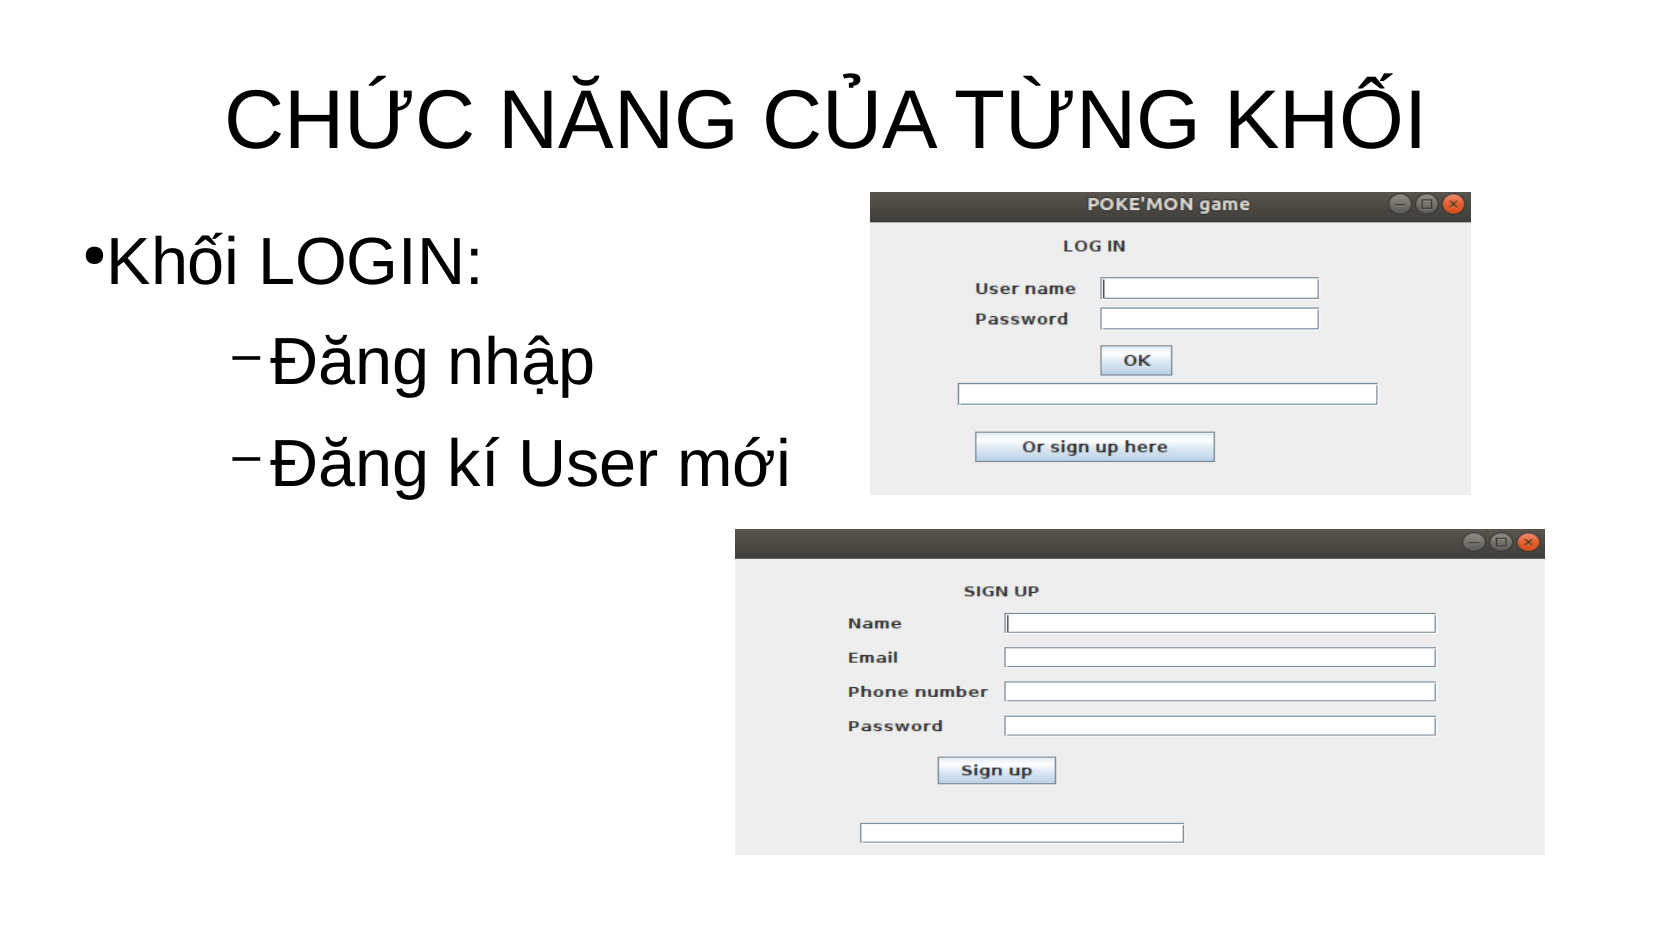

# CHỨC NĂNG CỦA TỪNG KHỐI
Khối LOGIN:
Đăng nhập
Đăng kí User mới